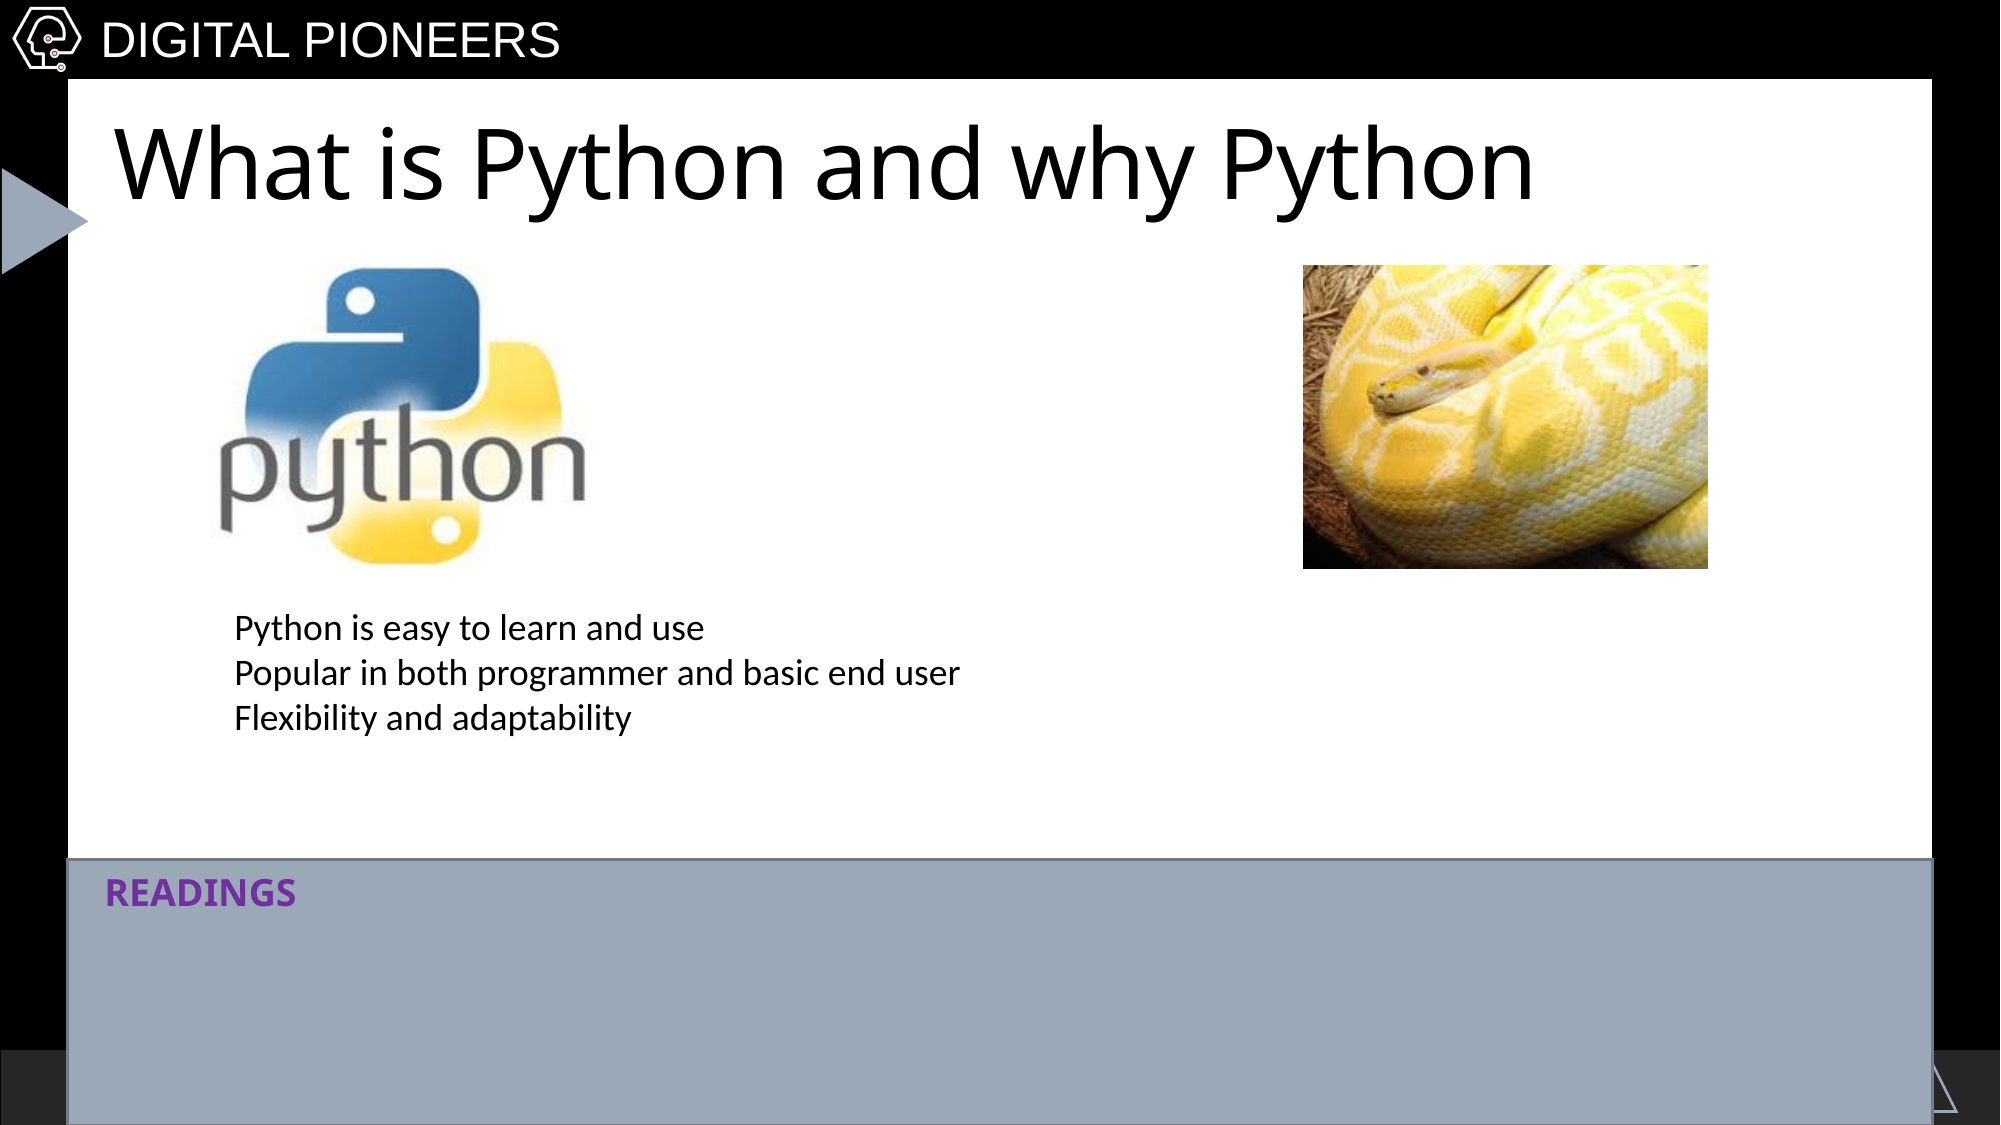

DIGITAL PIONEERS
# What is Python and why Python
Python is easy to learn and use
Popular in both programmer and basic end user
Flexibility and adaptability
READINGS